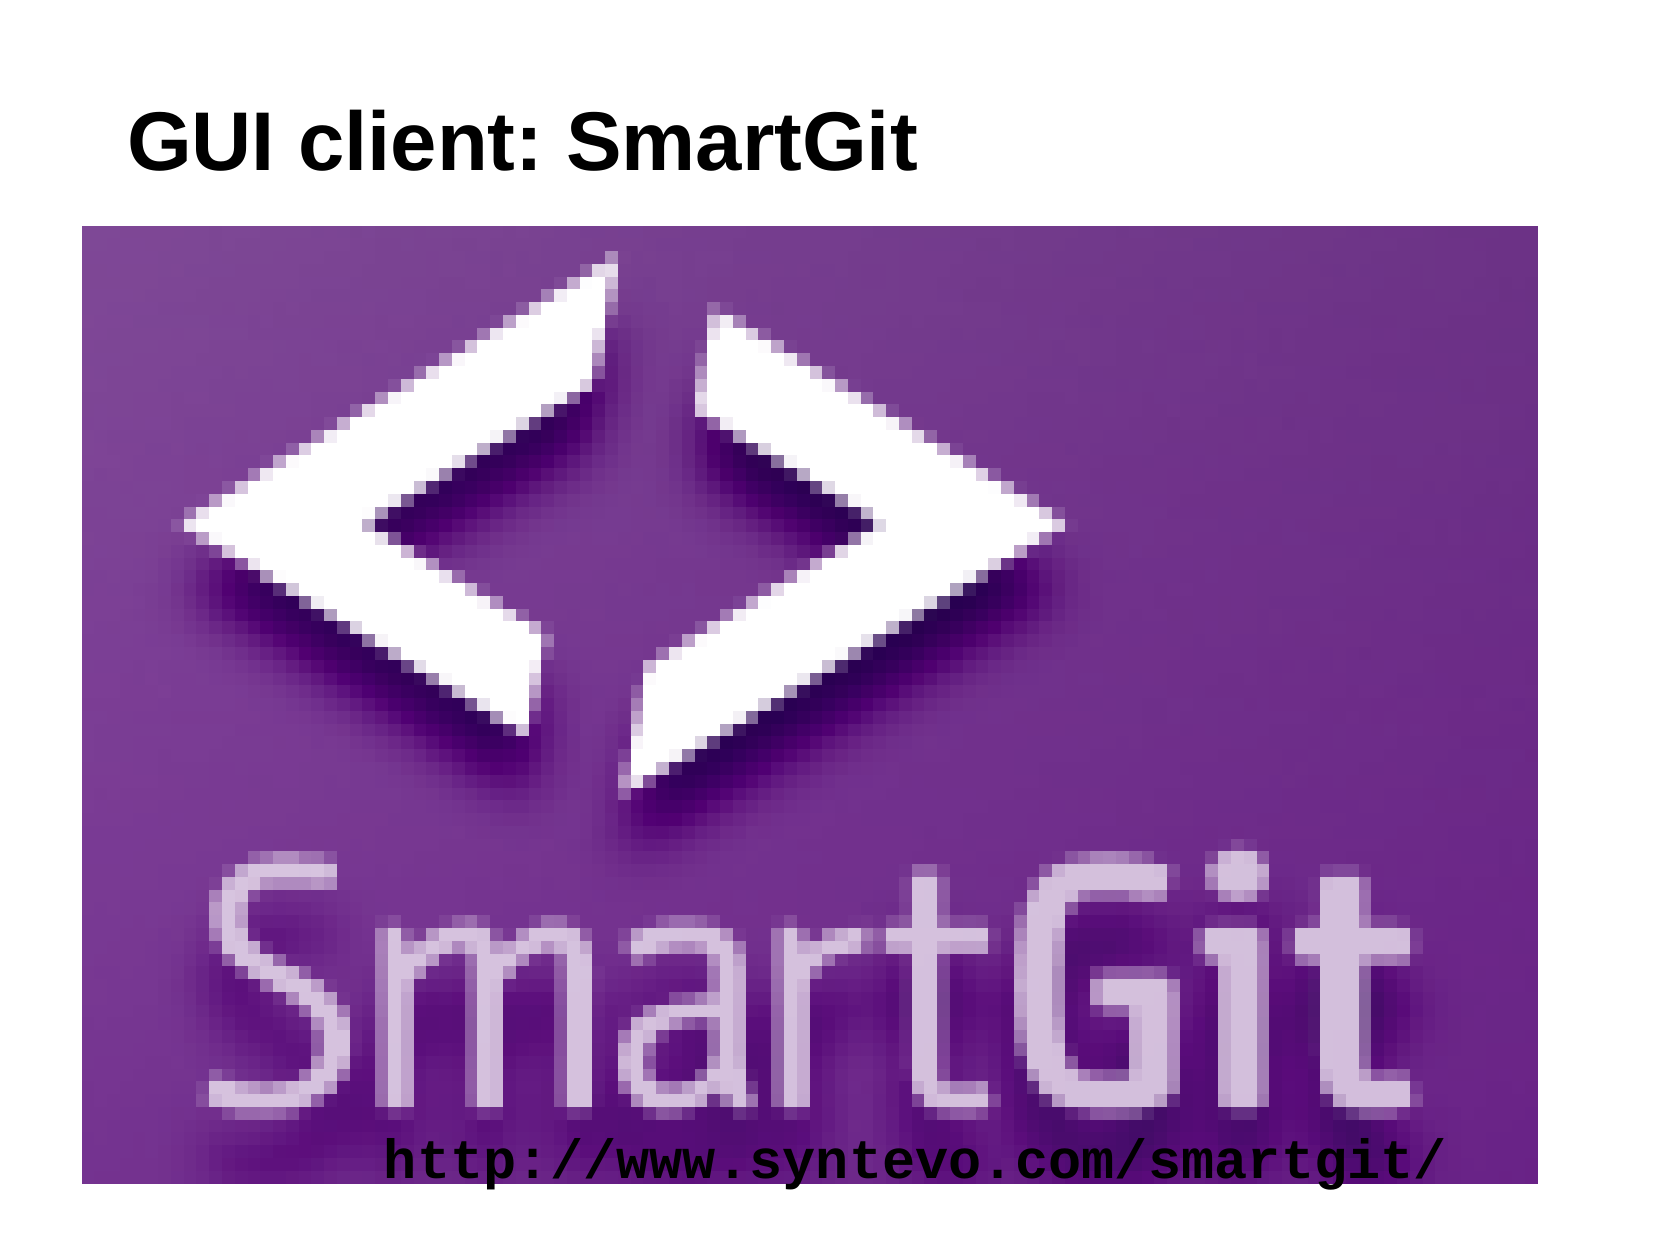

# GUI client: SmartGit
SmartGit is a graphical client for the
 Open Source version control systems
 Git, Mercurial and SVN. It runs on Windows,
 Mac OS X and Linux
http://www.syntevo.com/smartgit/